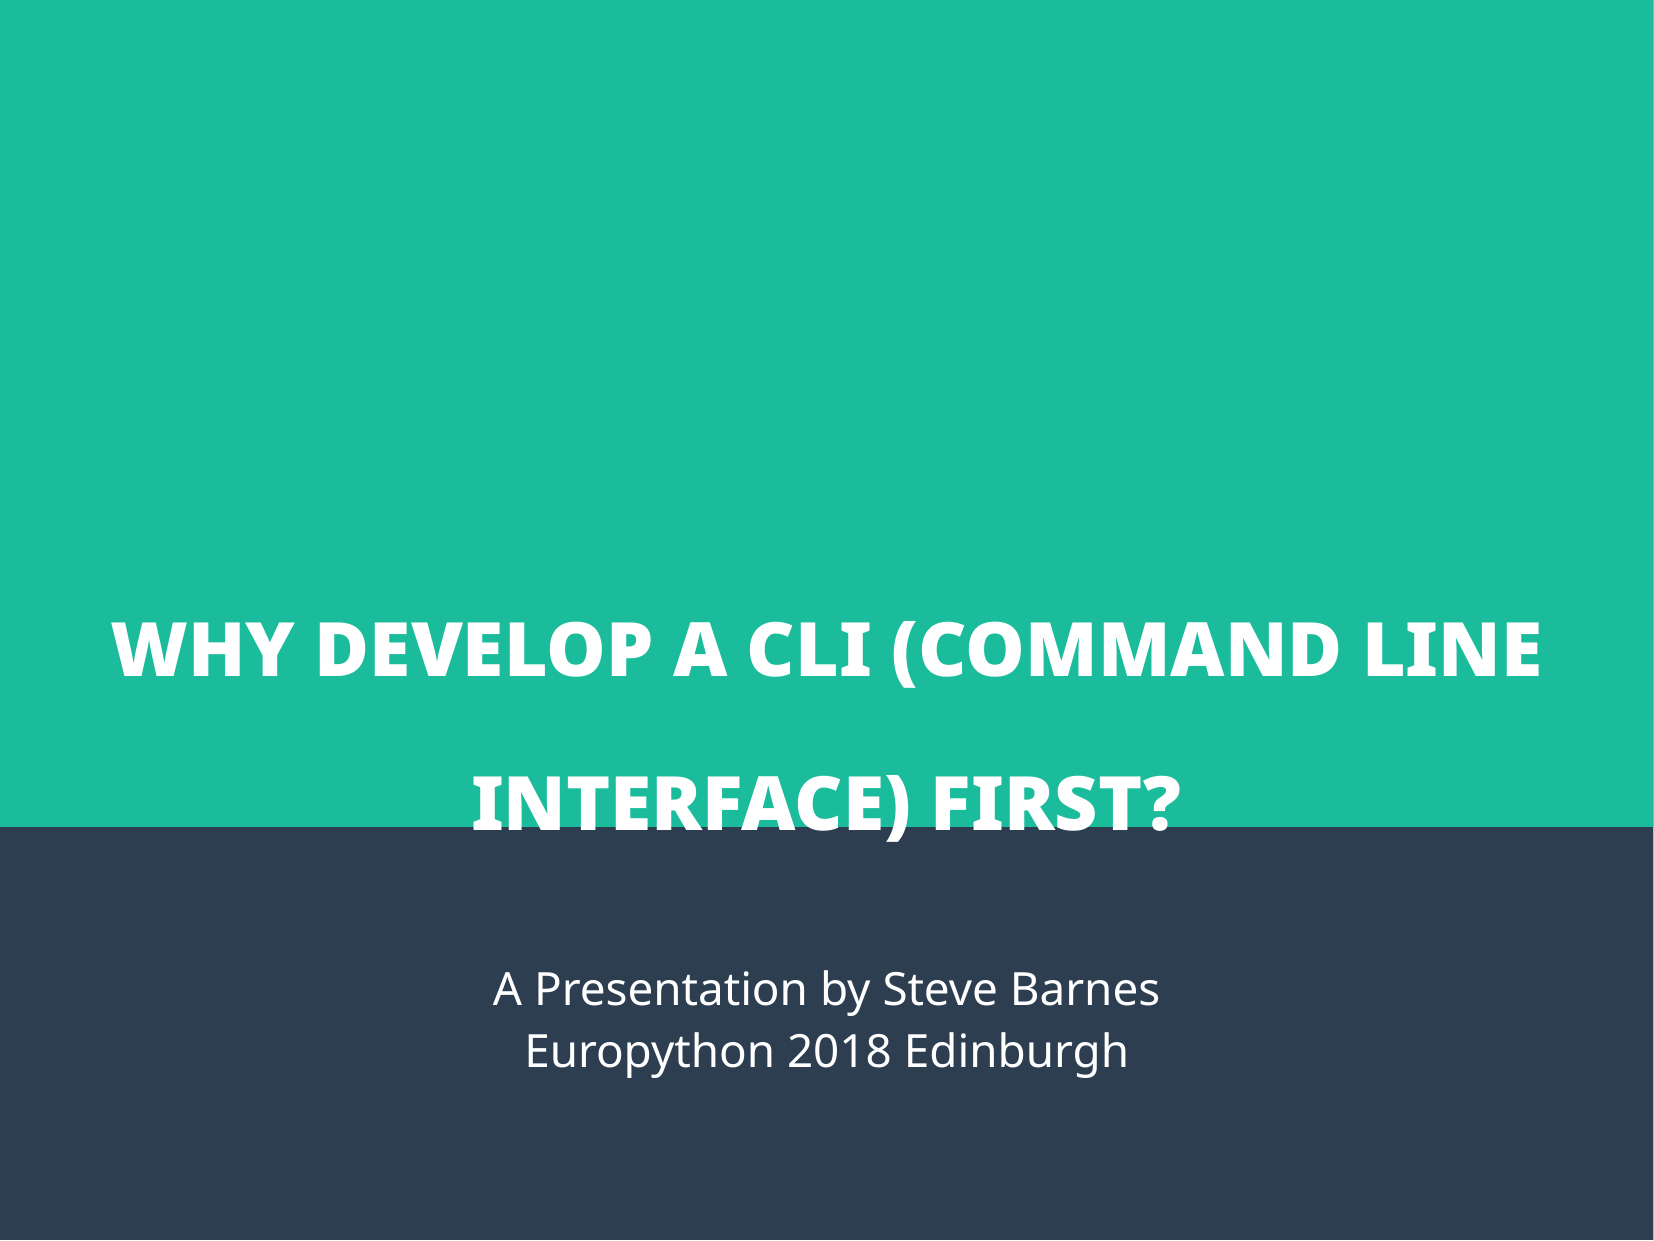

# WHY DEVELOP A CLI (COMMAND LINE INTERFACE) FIRST?
A Presentation by Steve Barnes
Europython 2018 Edinburgh